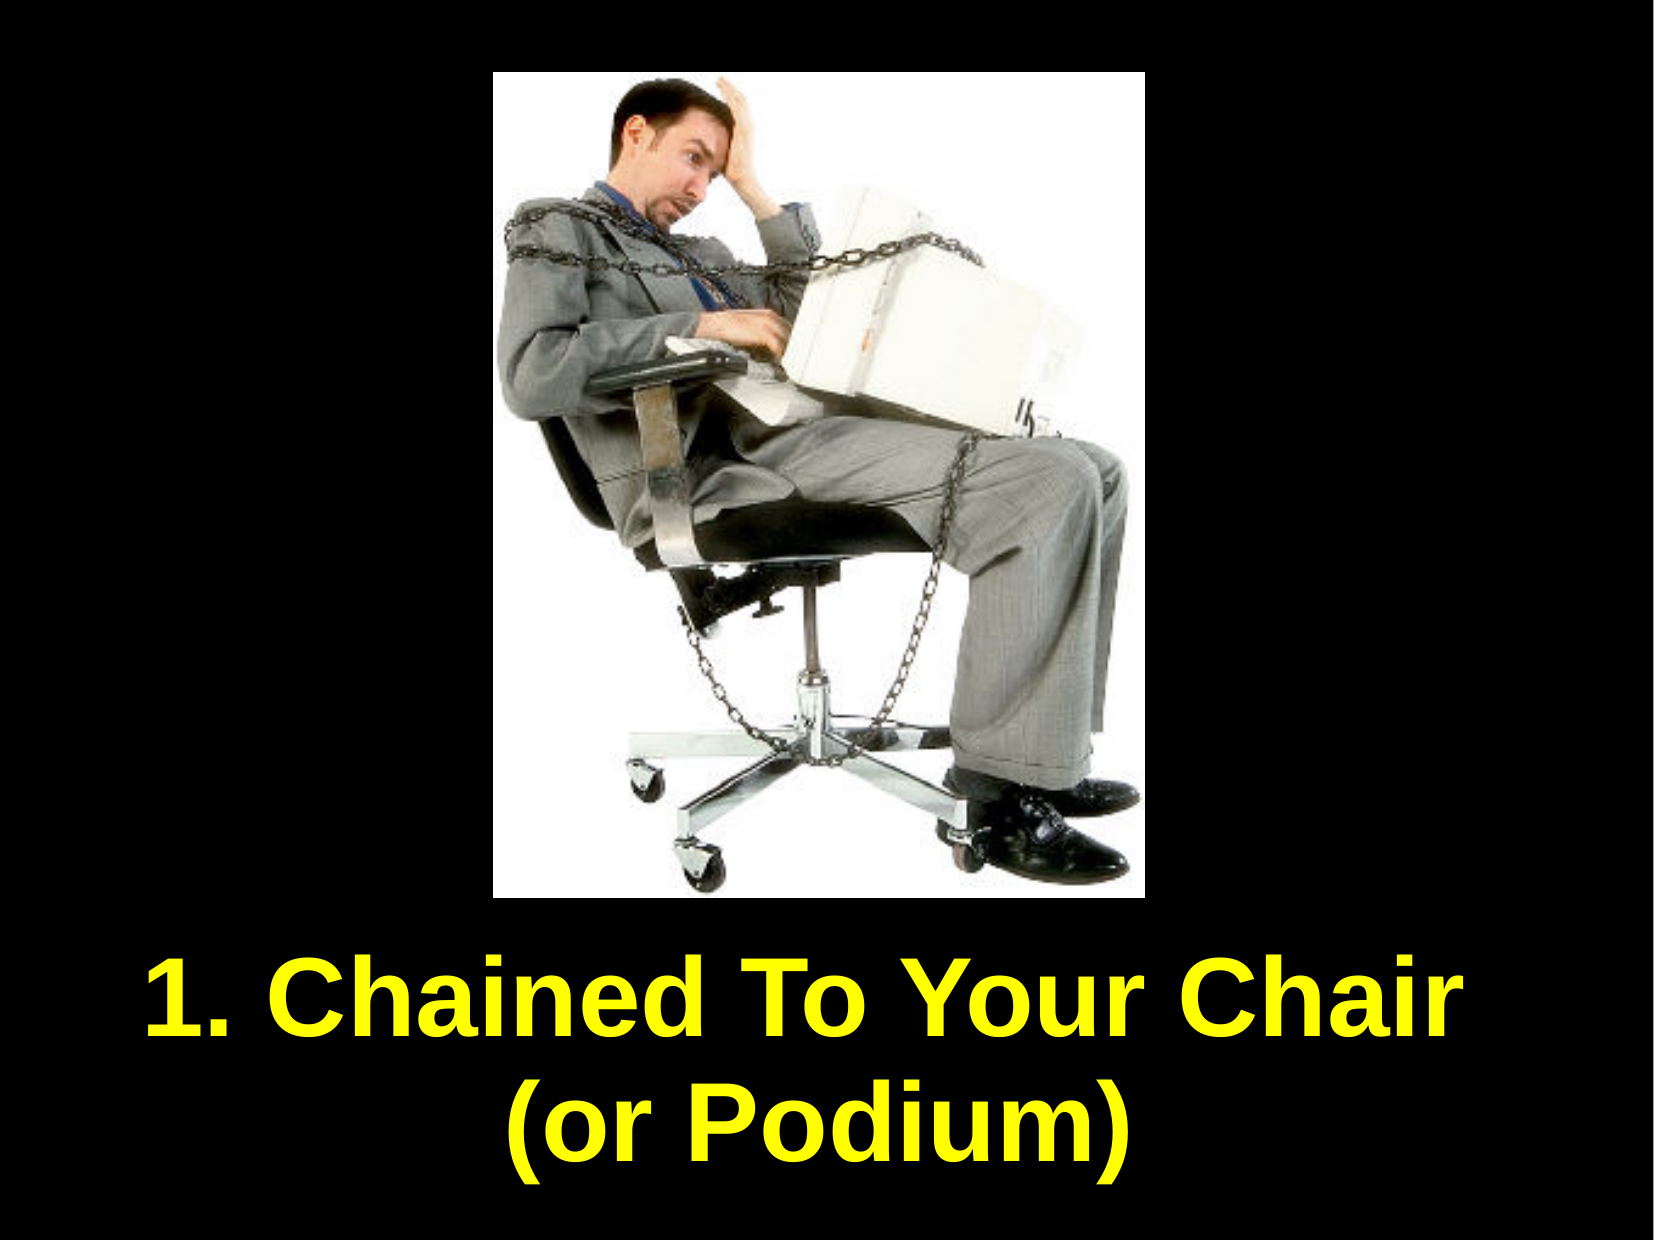

# 1. Chained To Your Chair (or Podium)